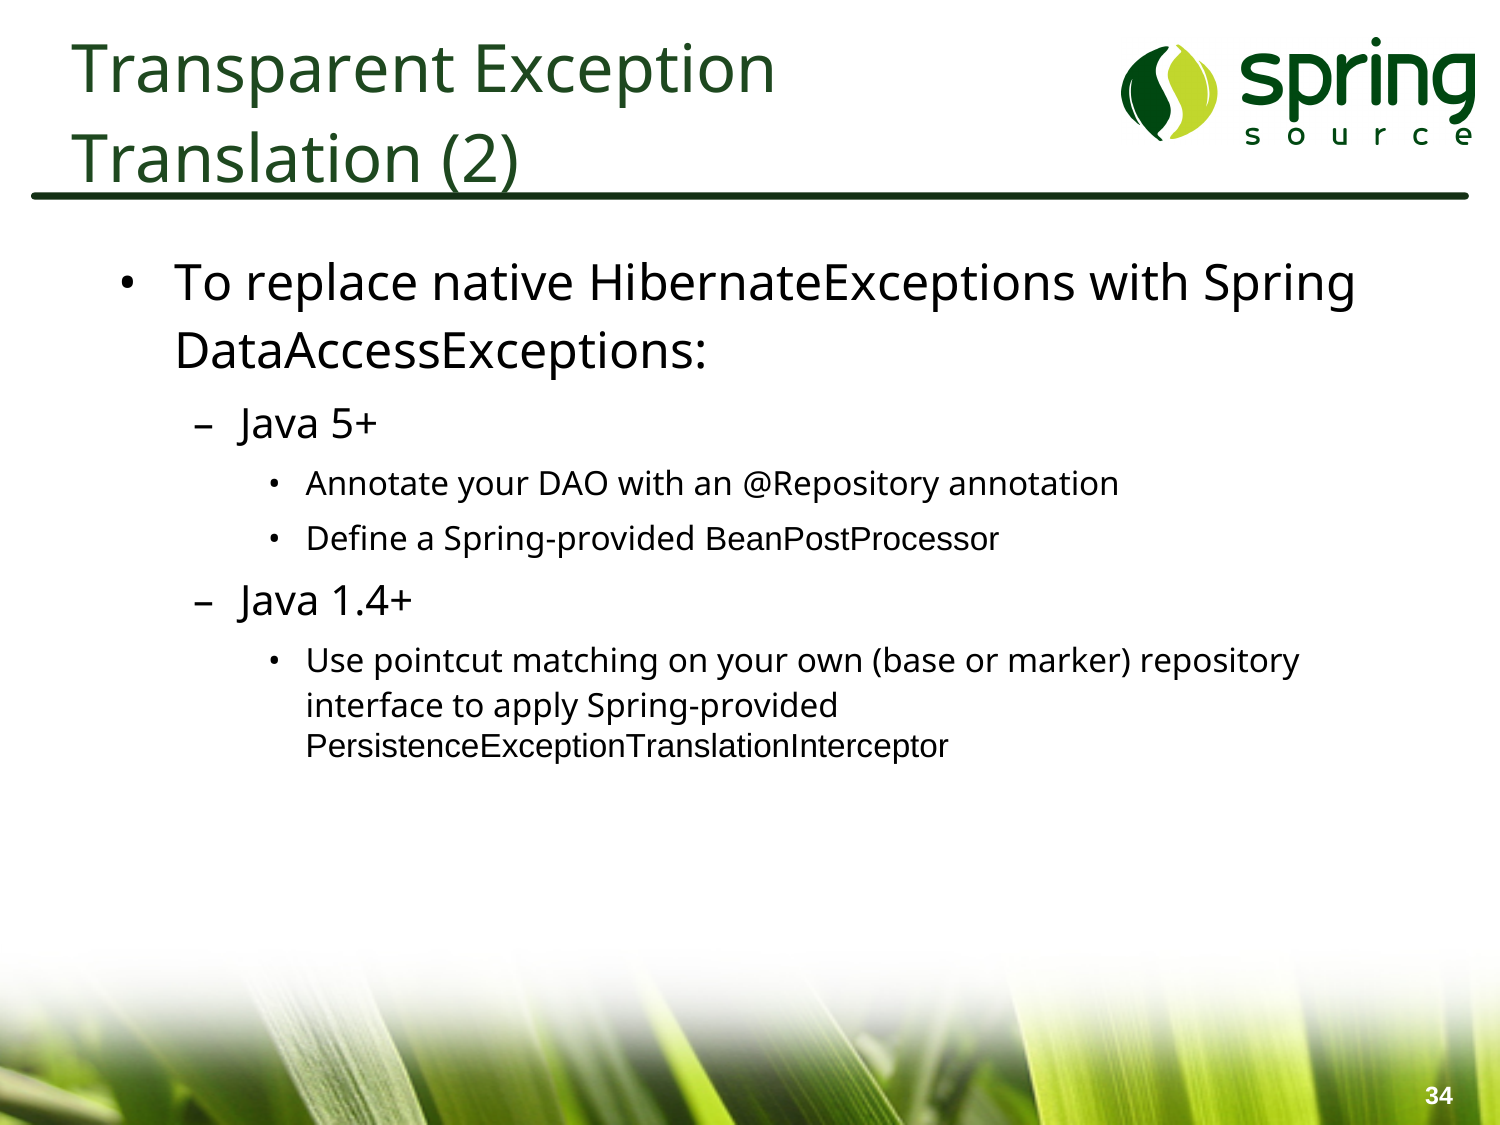

# Transparent Exception Translation (2)
To replace native HibernateExceptions with Spring DataAccessExceptions:
Java 5+
Annotate your DAO with an @Repository annotation
Define a Spring-provided BeanPostProcessor
Java 1.4+
Use pointcut matching on your own (base or marker) repository interface to apply Spring-provided PersistenceExceptionTranslationInterceptor